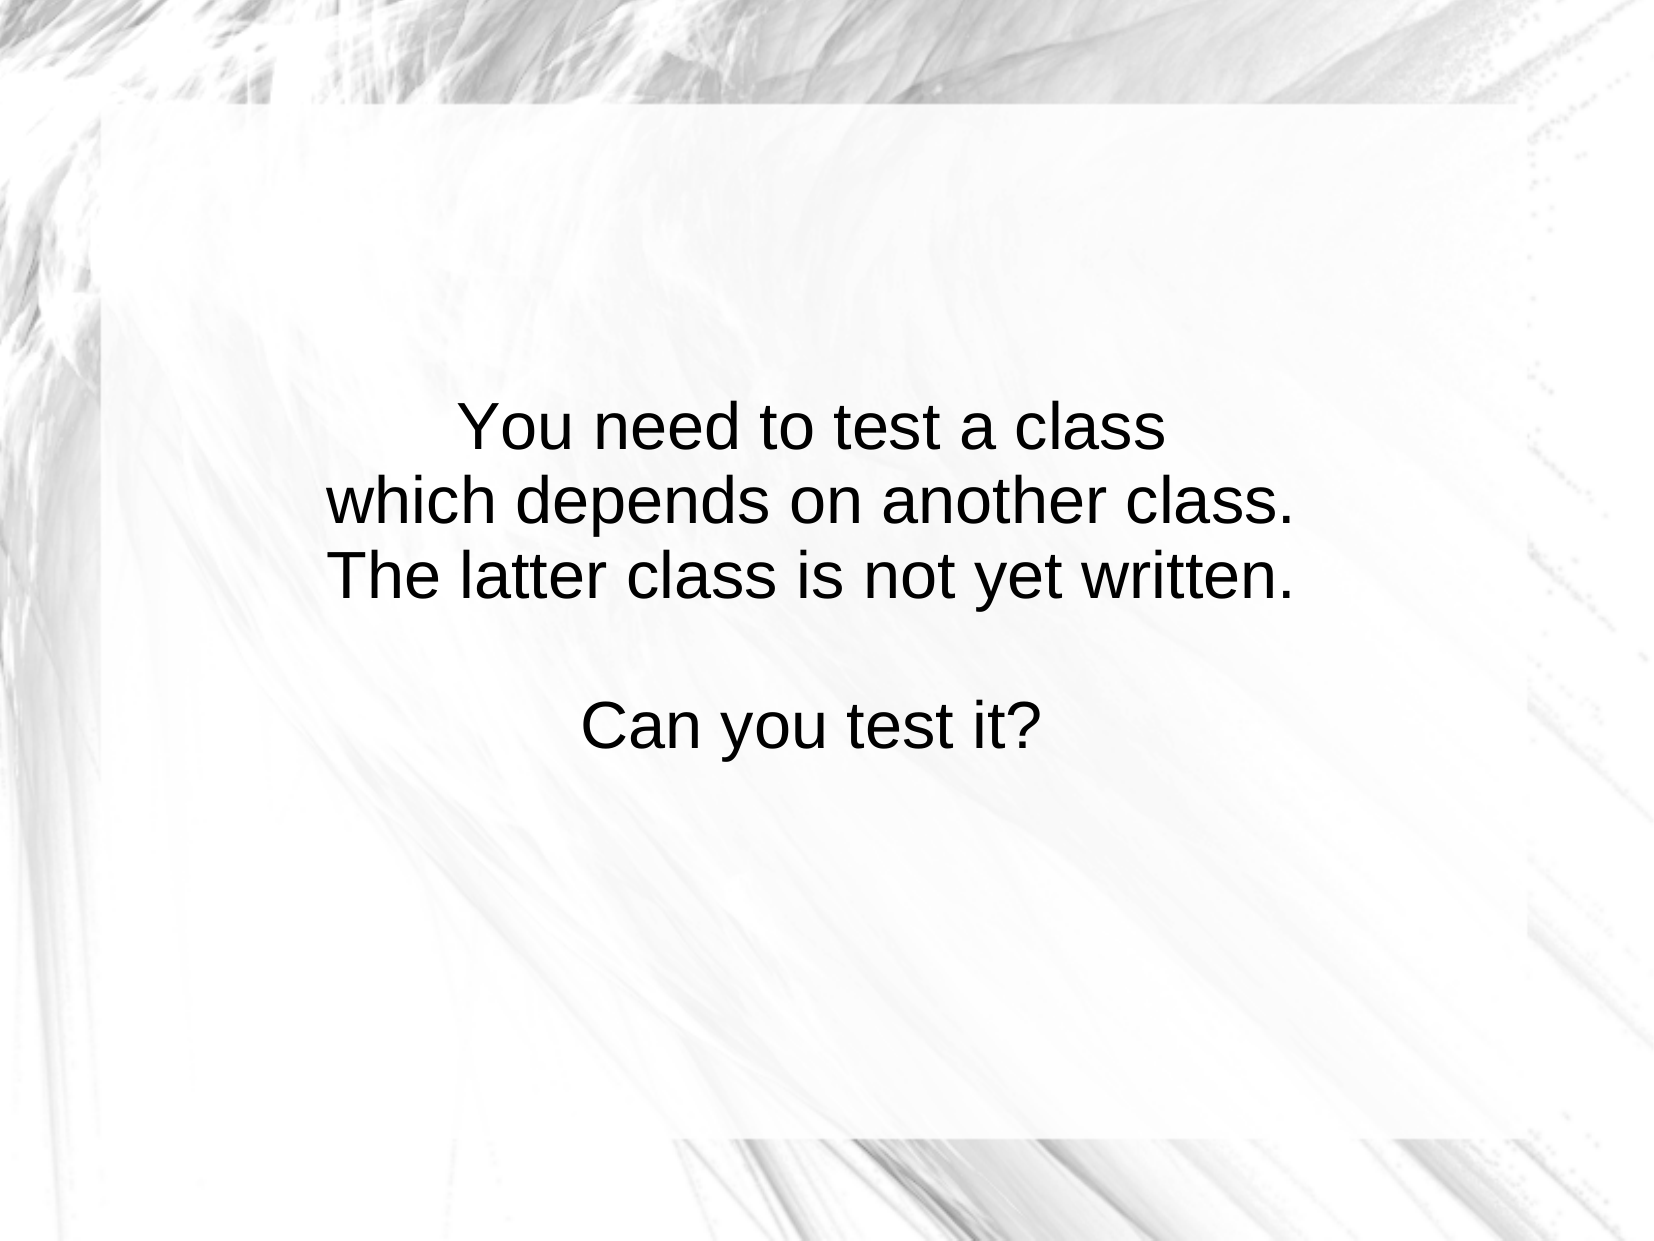

# You need to test a class
which depends on another class.
The latter class is not yet written.
Can you test it?